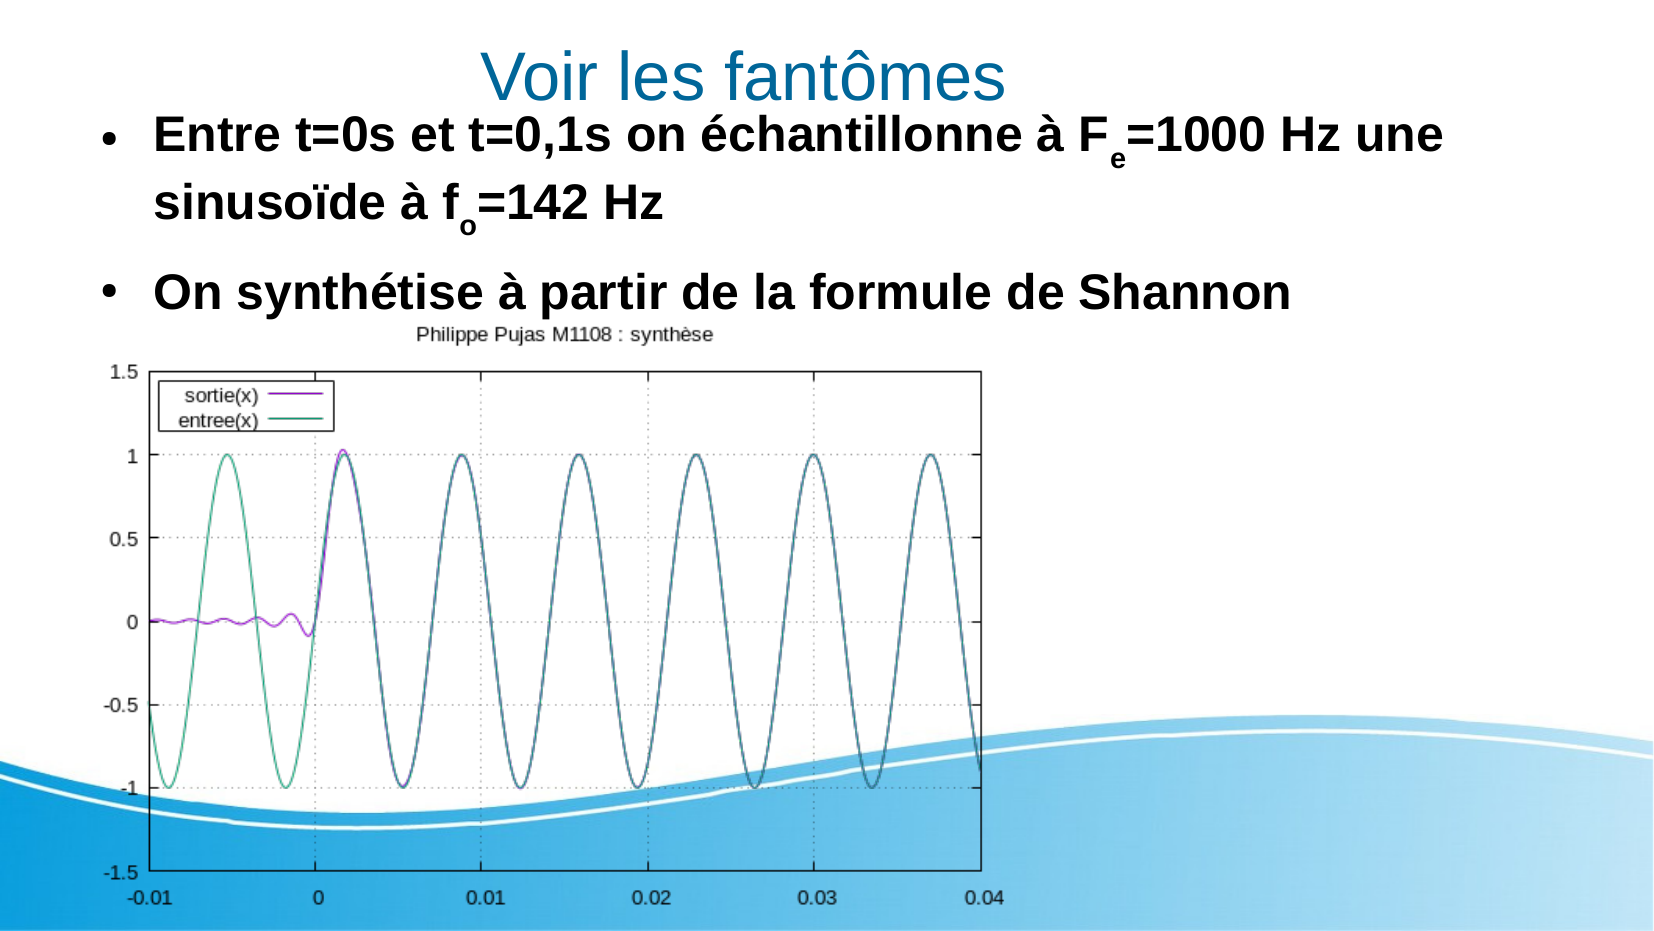

# Voir les fantômes
Entre t=0s et t=0,1s on échantillonne à Fe=1000 Hz une sinusoïde à fo=142 Hz
On synthétise à partir de la formule de Shannon